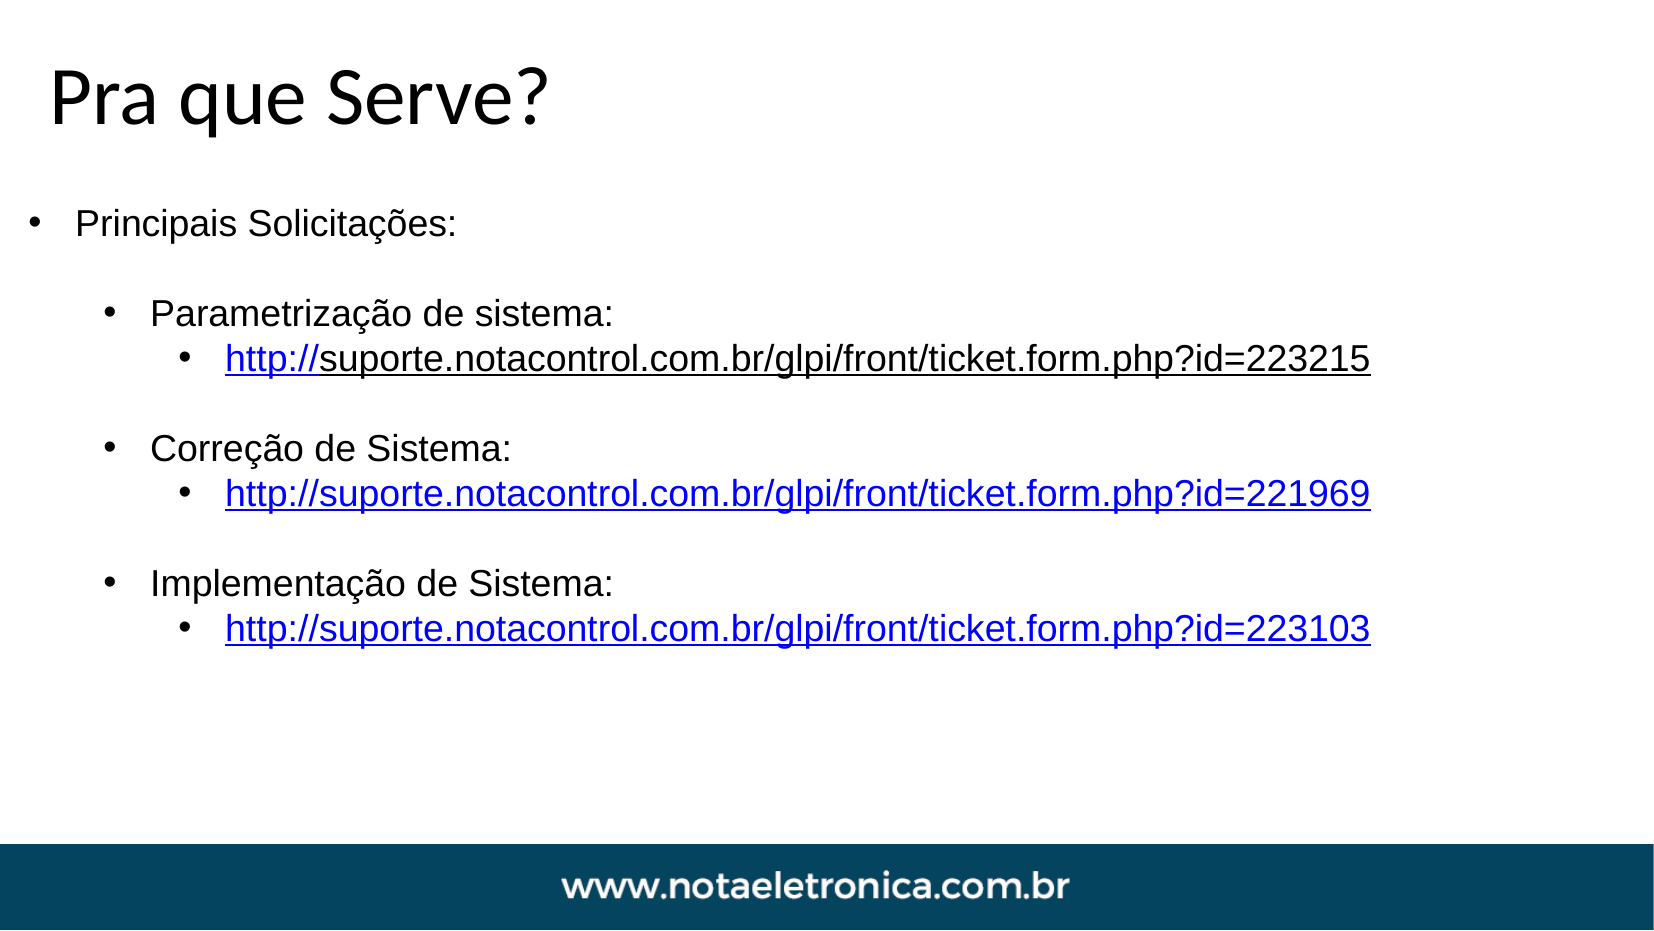

Pra que Serve?
Principais Solicitações:
Parametrização de sistema:
http://suporte.notacontrol.com.br/glpi/front/ticket.form.php?id=223215
Correção de Sistema:
http://suporte.notacontrol.com.br/glpi/front/ticket.form.php?id=221969
Implementação de Sistema:
http://suporte.notacontrol.com.br/glpi/front/ticket.form.php?id=223103